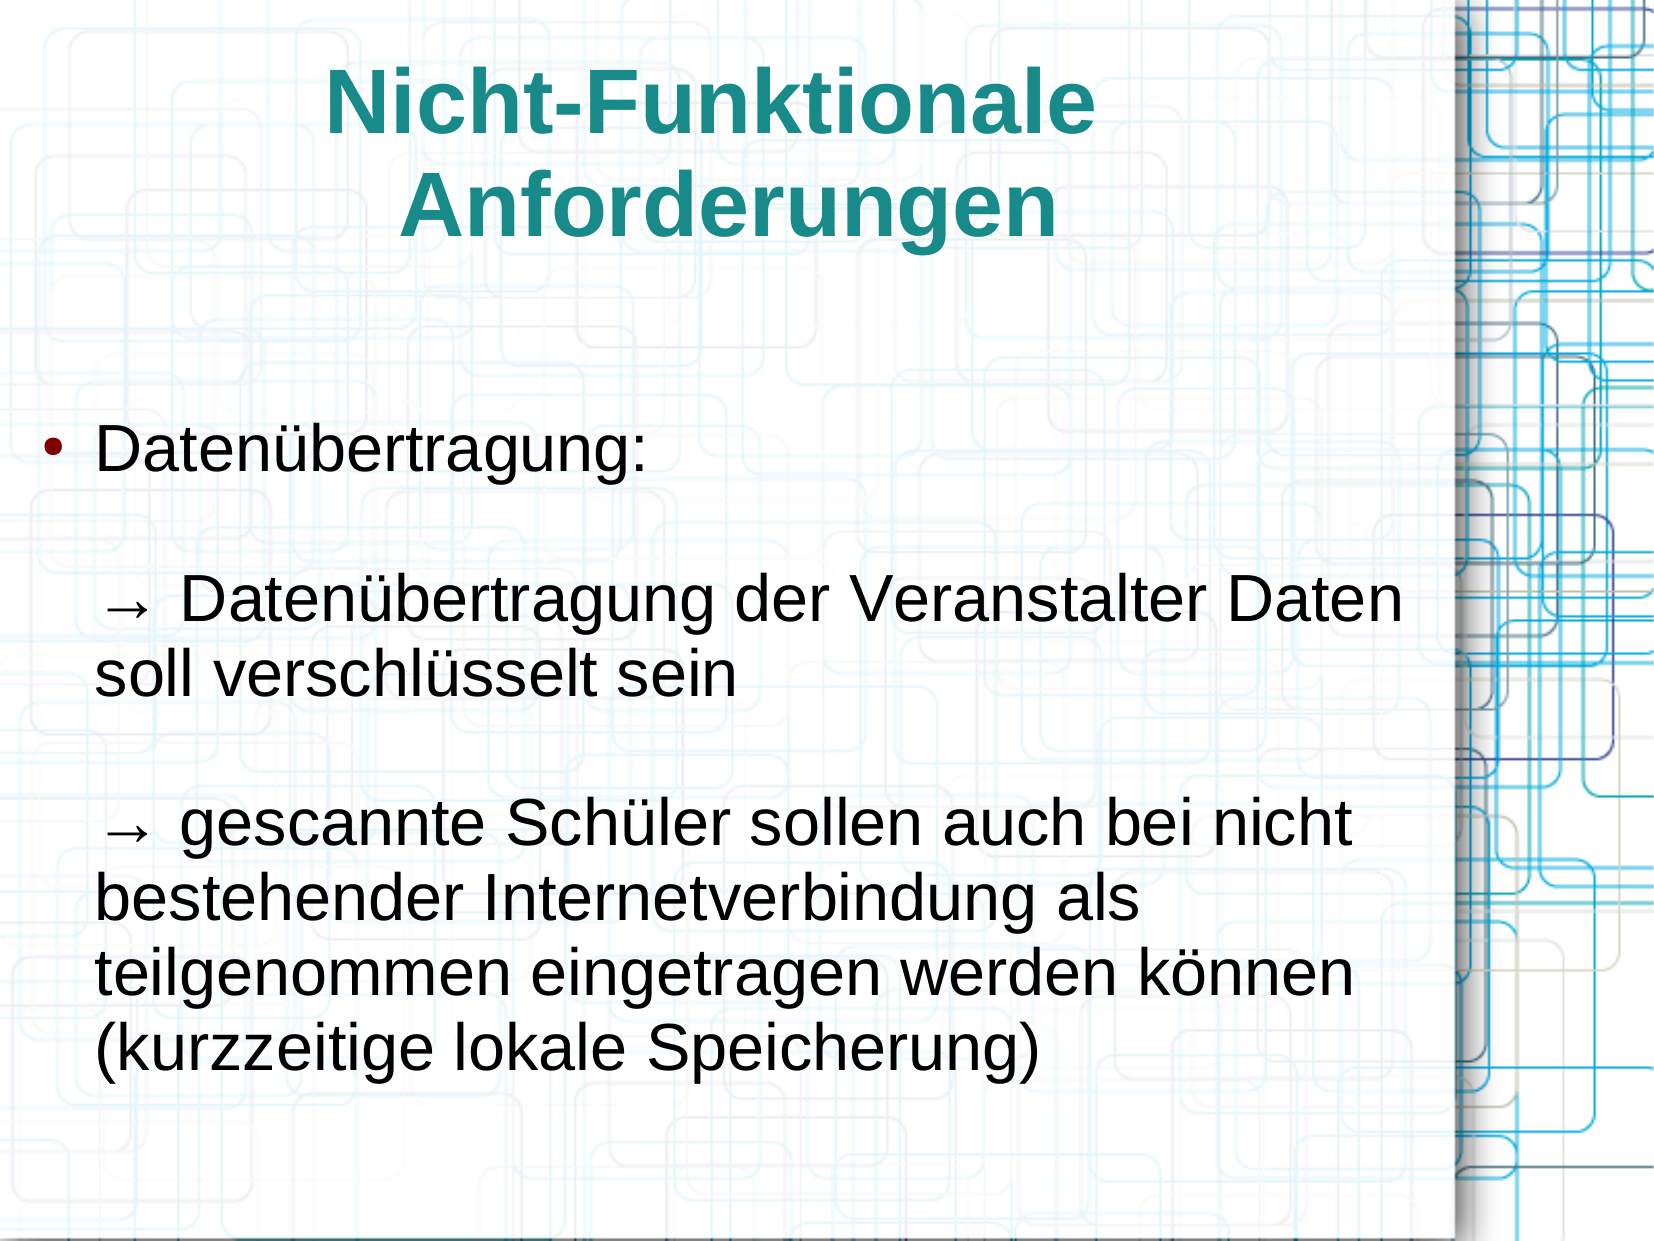

# Nicht-Funktionale Anforderungen
Datenübertragung:
→ Datenübertragung der Veranstalter Daten soll verschlüsselt sein
→ gescannte Schüler sollen auch bei nicht bestehender Internetverbindung als teilgenommen eingetragen werden können (kurzzeitige lokale Speicherung)